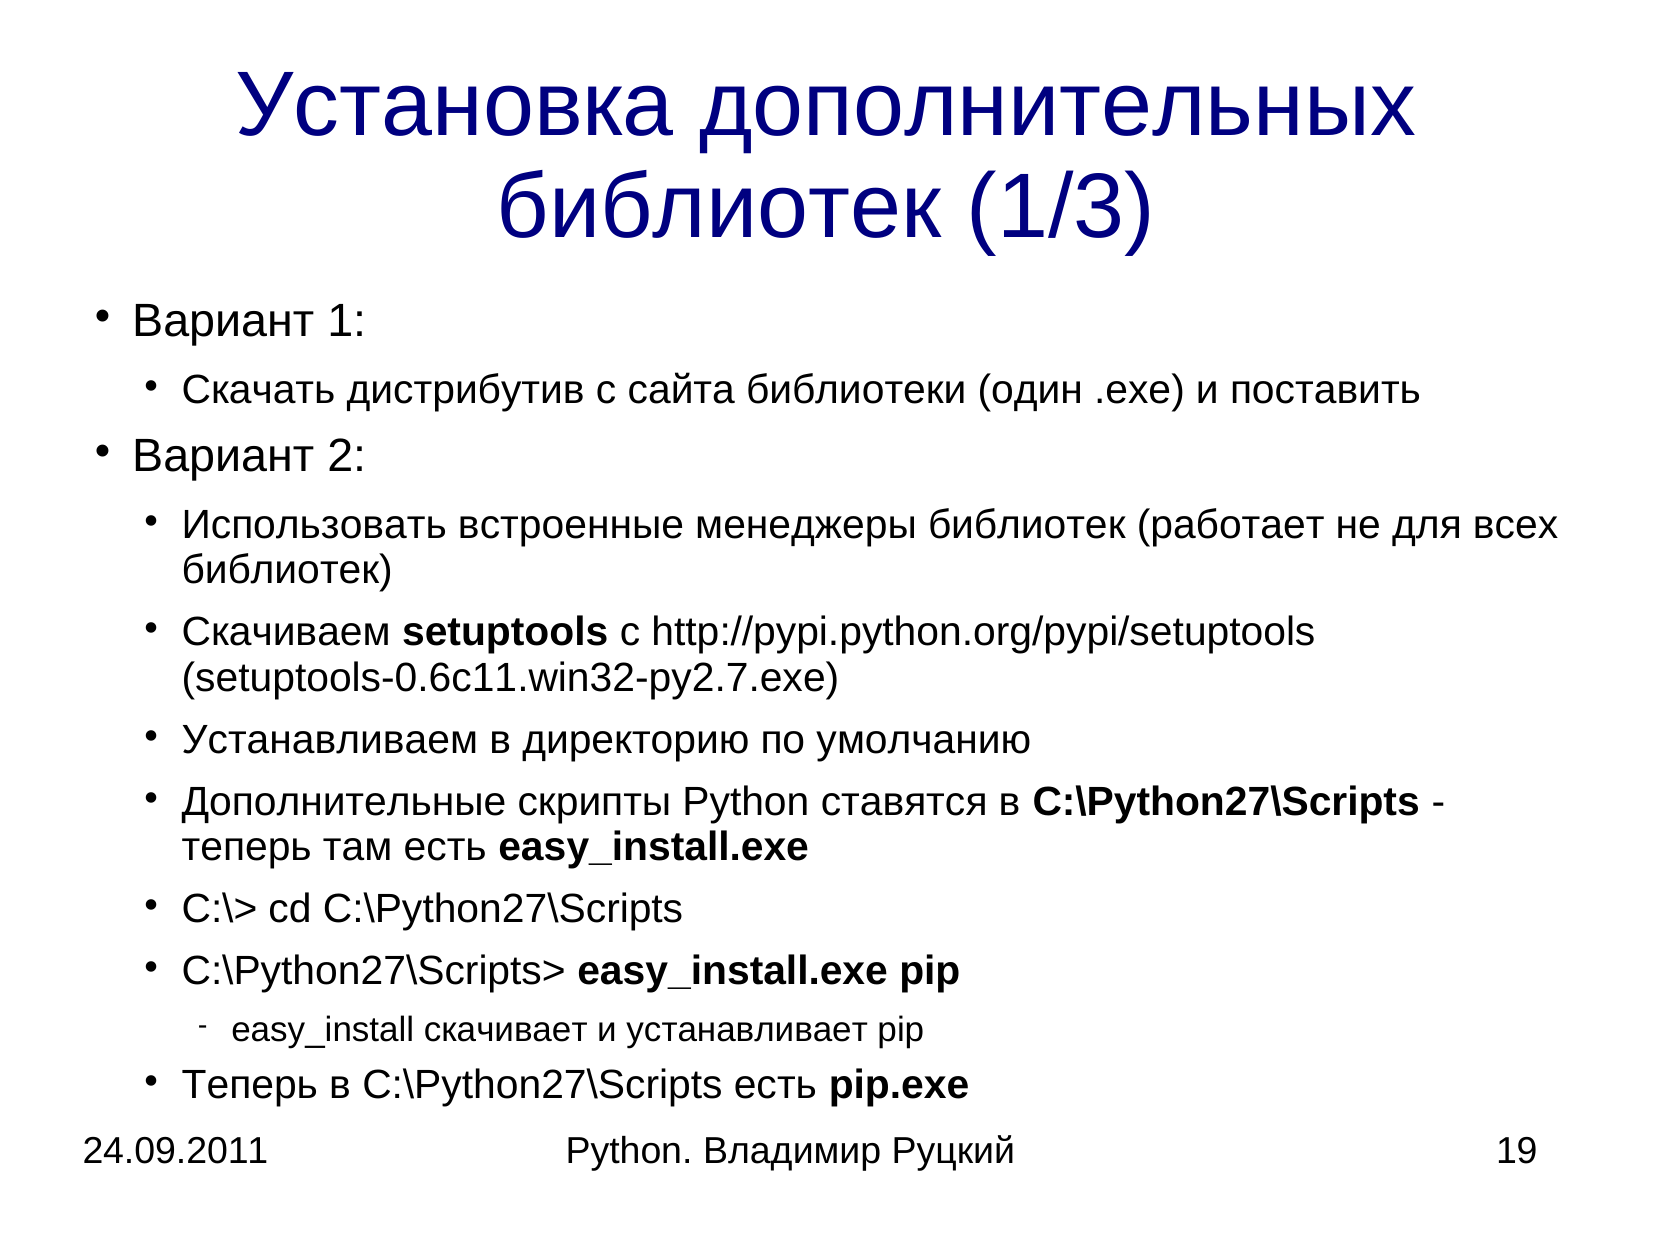

# Установка дополнительных библиотек (1/3)
Вариант 1:
Скачать дистрибутив с сайта библиотеки (один .exe) и поставить
Вариант 2:
Использовать встроенные менеджеры библиотек (работает не для всех библиотек)
Скачиваем setuptools с http://pypi.python.org/pypi/setuptools
(setuptools-0.6c11.win32-py2.7.exe)
Устанавливаем в директорию по умолчанию
Дополнительные скрипты Python ставятся в C:\Python27\Scripts - теперь там есть easy_install.exe
C:\> cd C:\Python27\Scripts
C:\Python27\Scripts> easy_install.exe pip
easy_install cкачивает и устанавливает pip
Теперь в C:\Python27\Scripts есть pip.exe
24.09.2011
Python. Владимир Руцкий
19